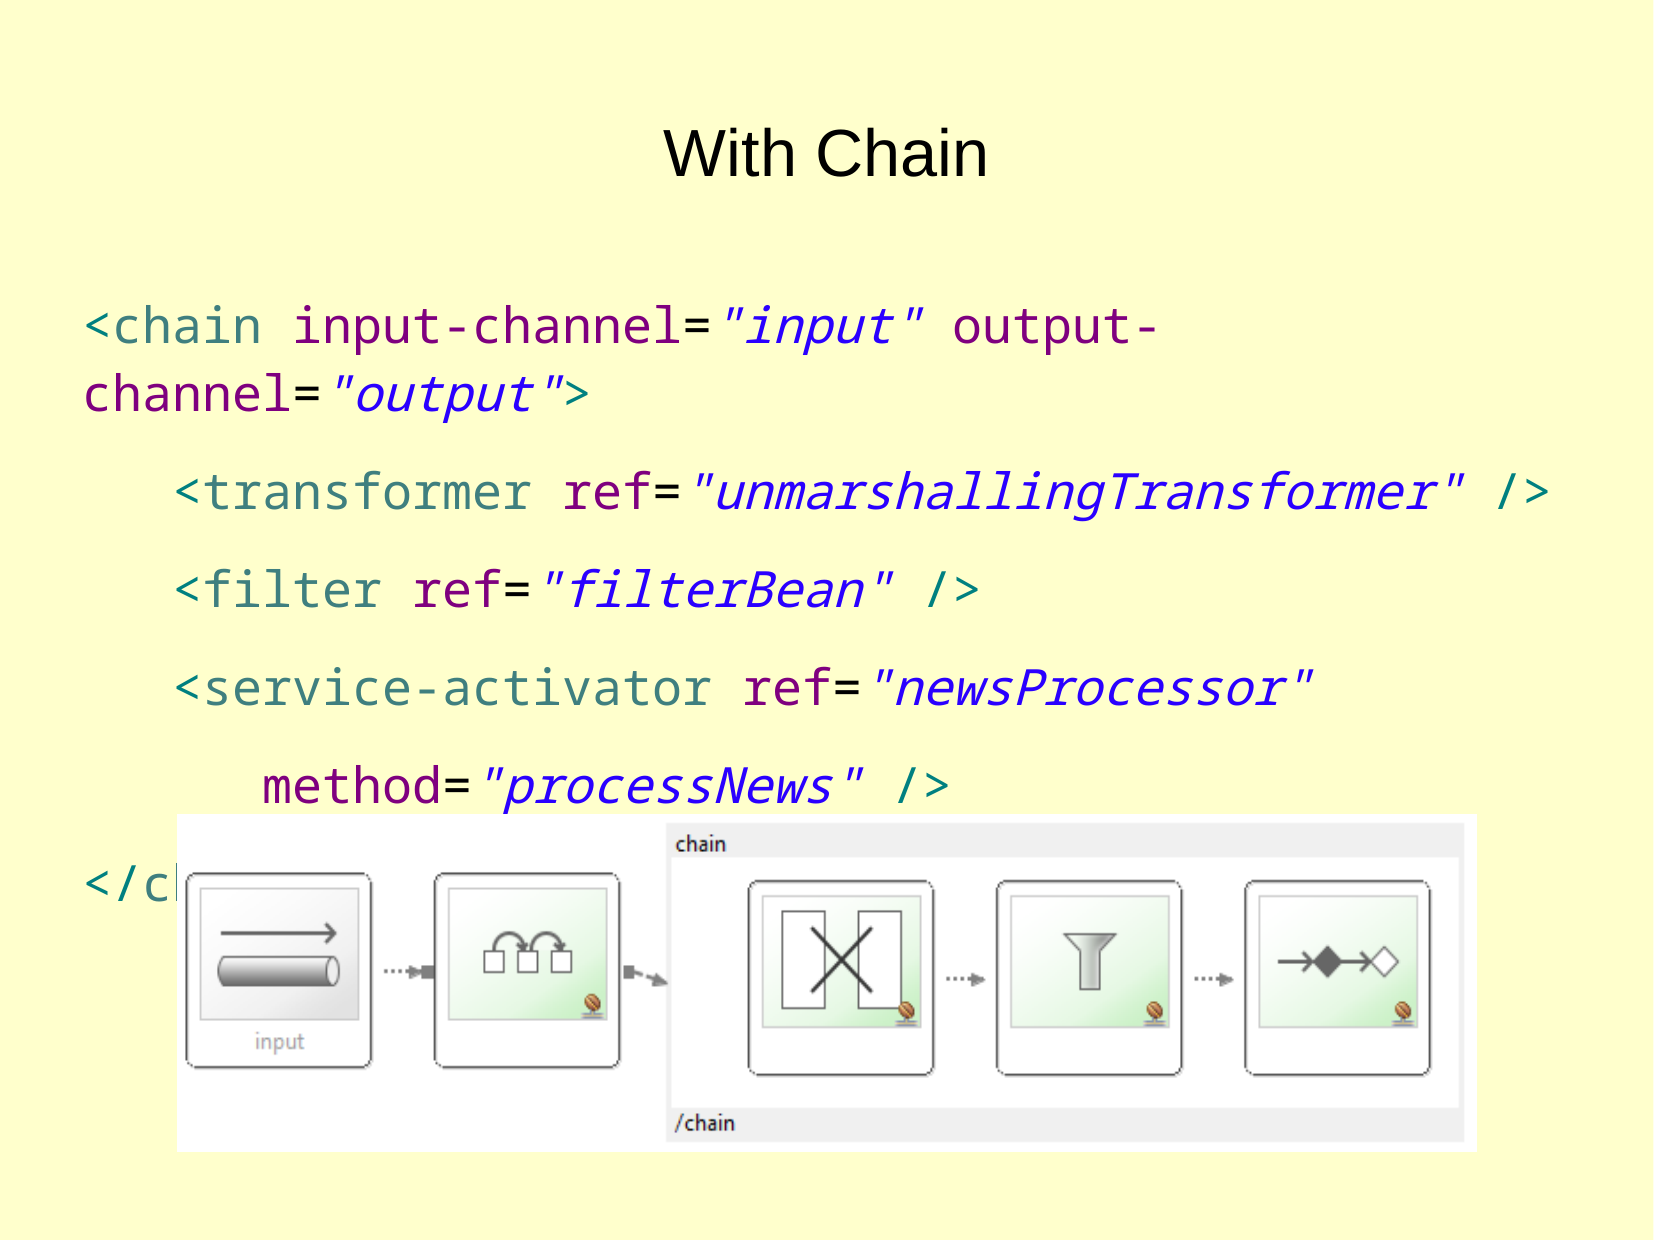

# With Chain
<chain input-channel="input" output-channel="output">
 <transformer ref="unmarshallingTransformer" />
 <filter ref="filterBean" />
 <service-activator ref="newsProcessor"
 method="processNews" />
</chain>